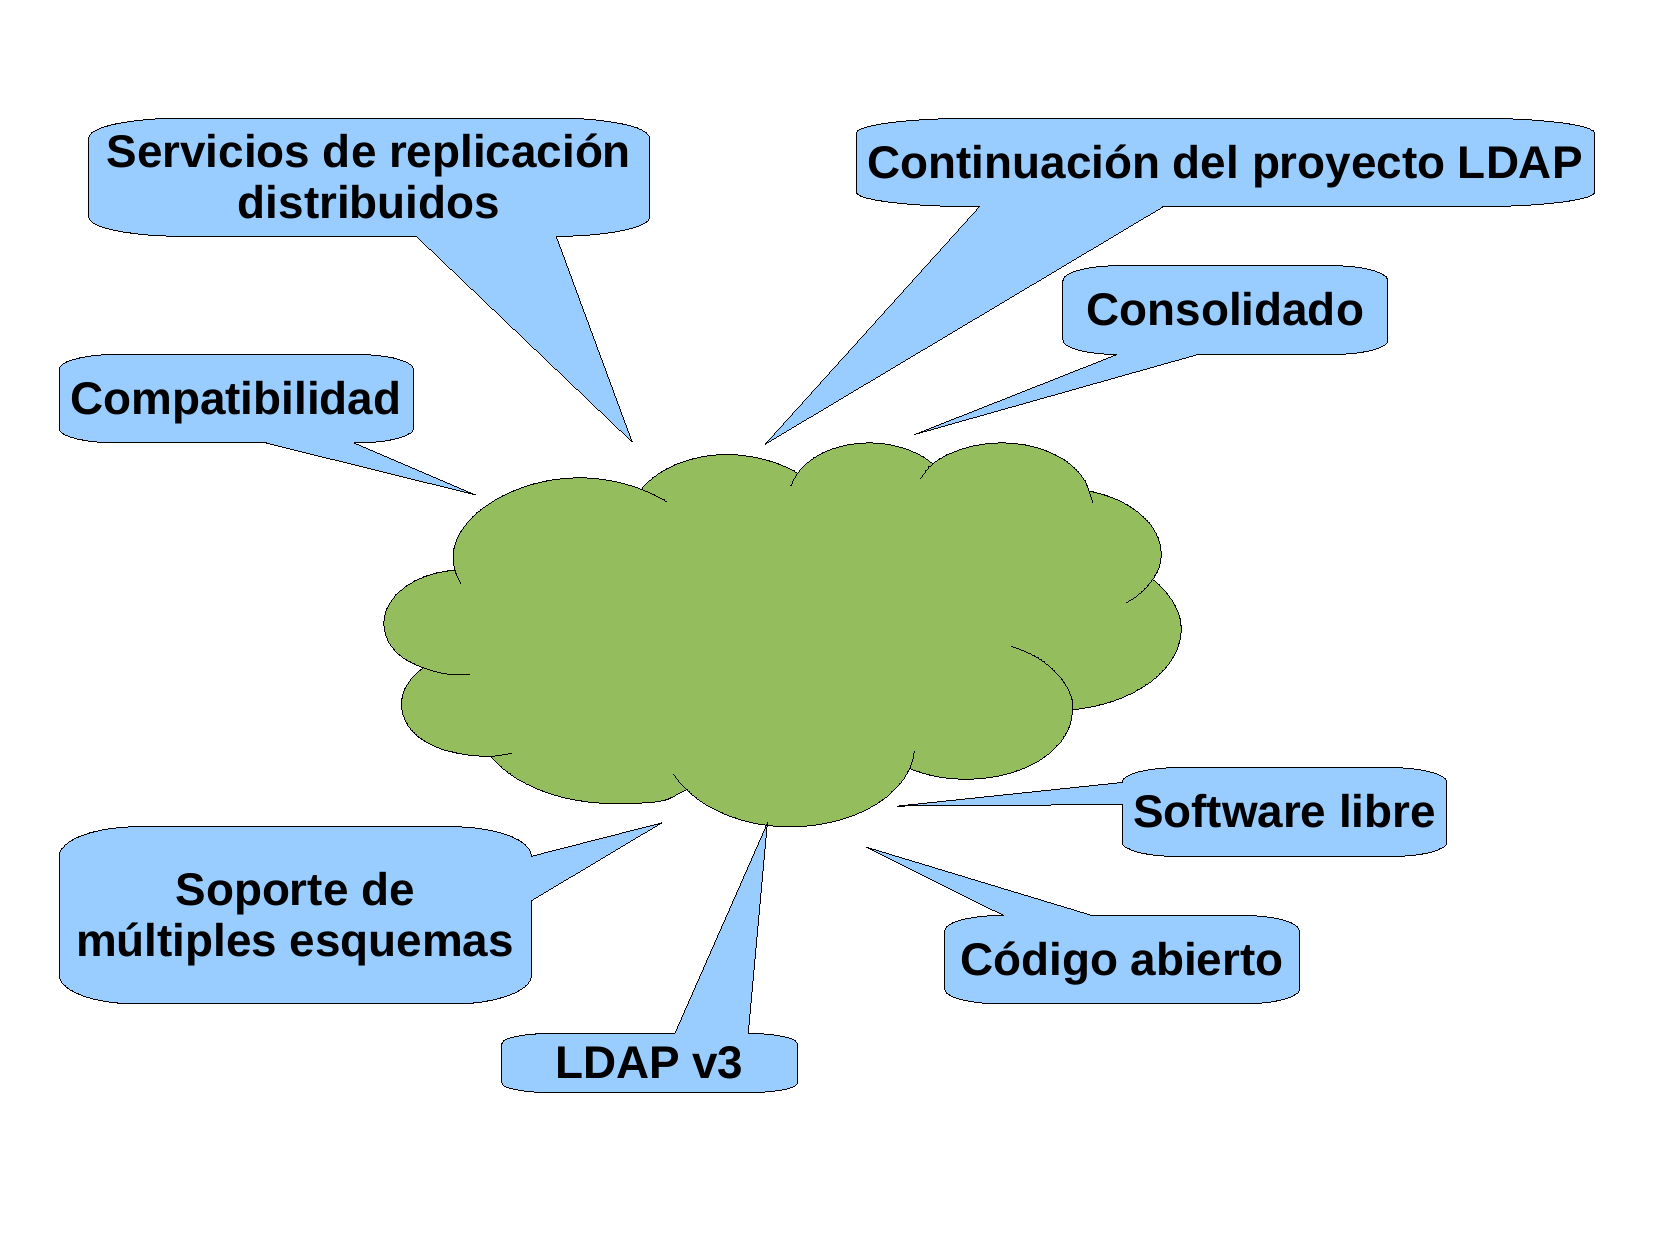

Servicios de replicación
distribuidos
Continuación del proyecto LDAP
Consolidado
Compatibilidad
Software libre
Soporte de
múltiples esquemas
Código abierto
LDAP v3